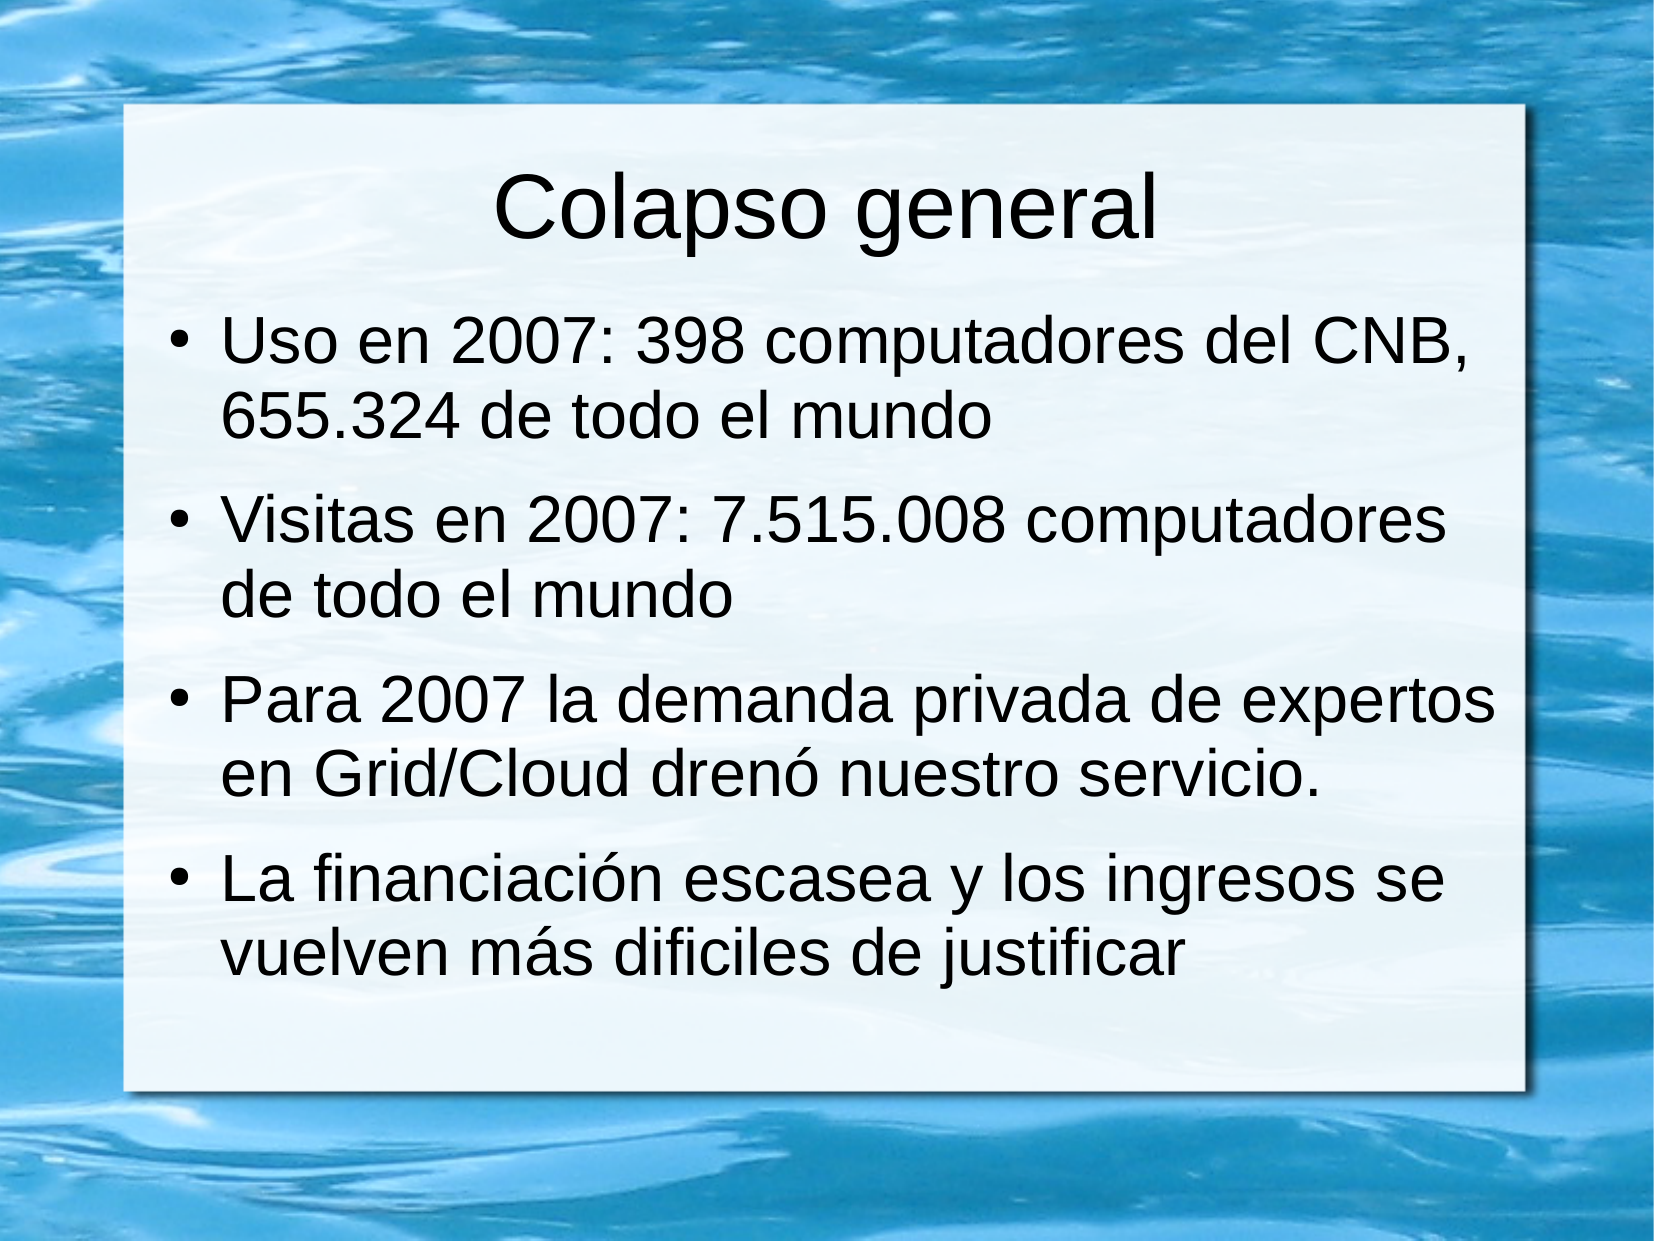

# Colapso general
Uso en 2007: 398 computadores del CNB, 655.324 de todo el mundo
Visitas en 2007: 7.515.008 computadores de todo el mundo
Para 2007 la demanda privada de expertos en Grid/Cloud drenó nuestro servicio.
La financiación escasea y los ingresos se vuelven más dificiles de justificar